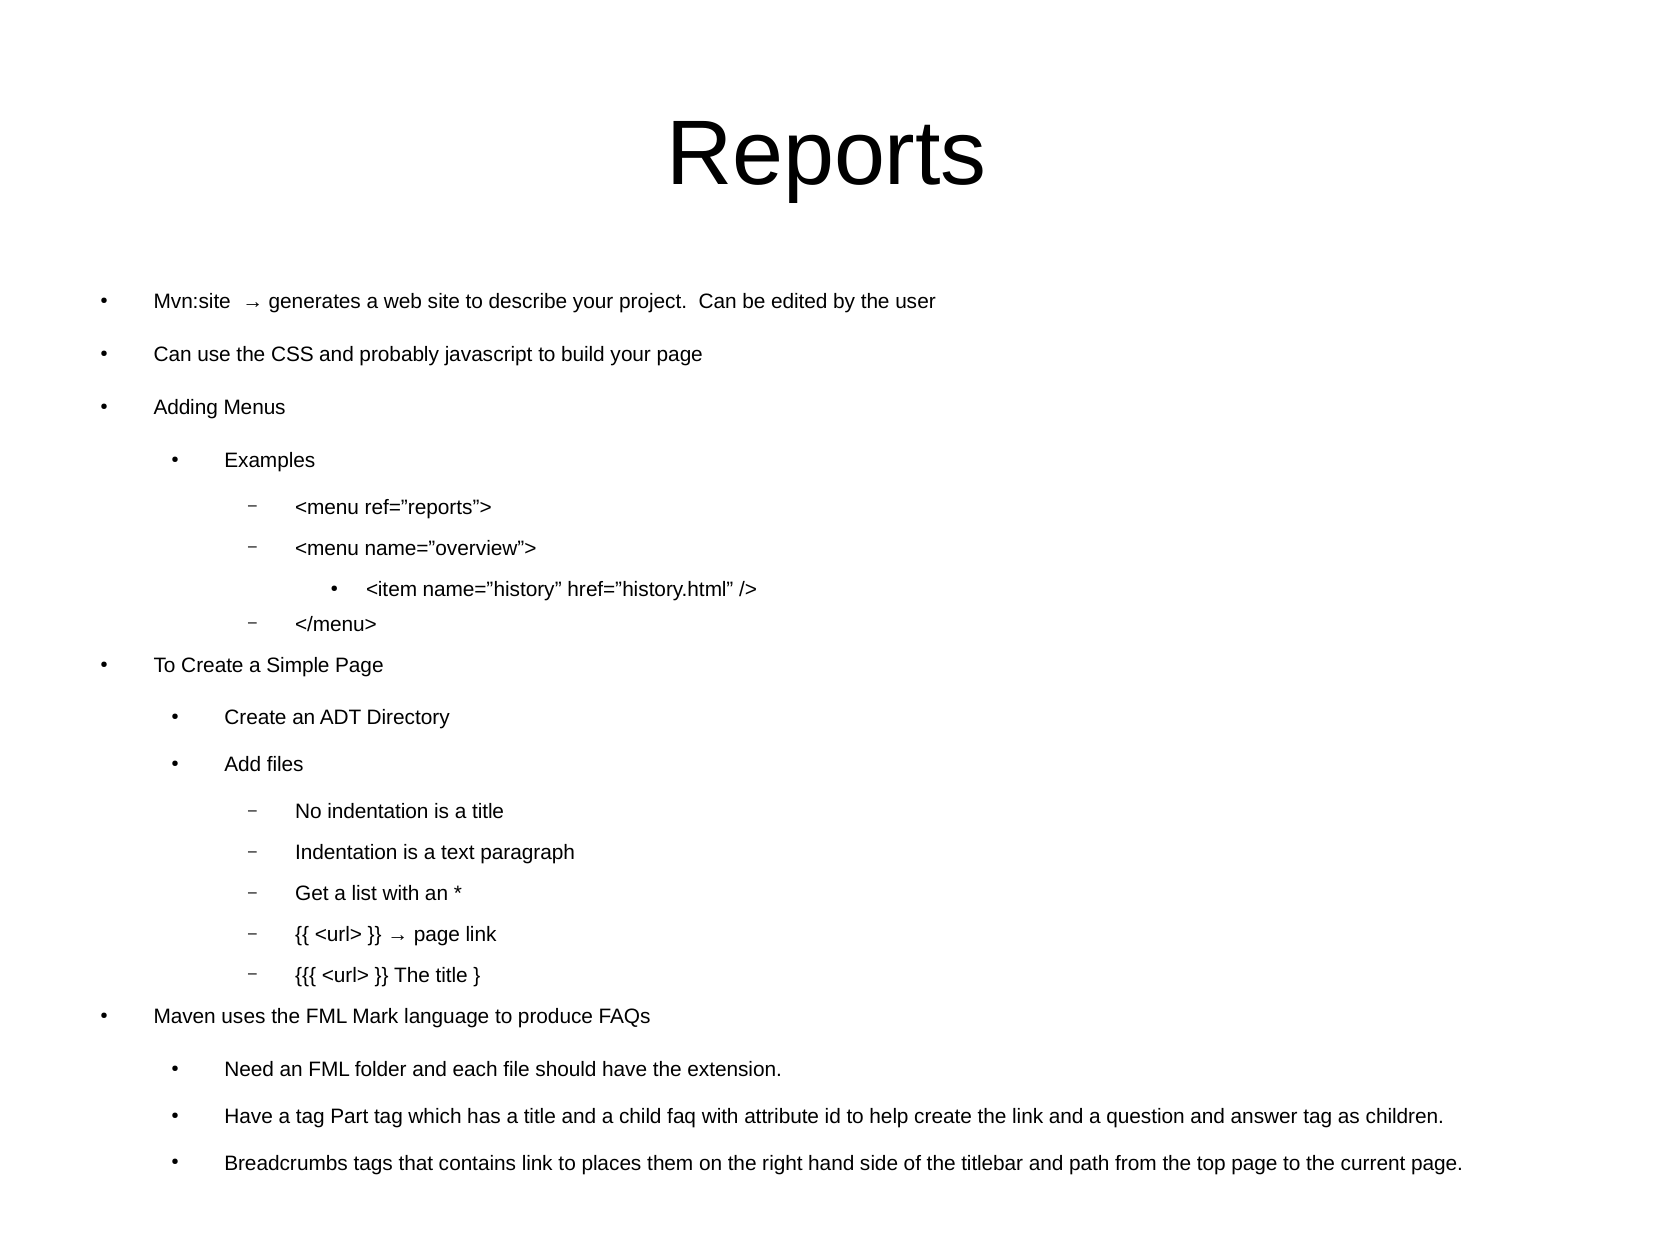

# Reports
Mvn:site → generates a web site to describe your project. Can be edited by the user
Can use the CSS and probably javascript to build your page
Adding Menus
Examples
<menu ref=”reports”>
<menu name=”overview”>
<item name=”history” href=”history.html” />
</menu>
To Create a Simple Page
Create an ADT Directory
Add files
No indentation is a title
Indentation is a text paragraph
Get a list with an *
{{ <url> }} → page link
{{{ <url> }} The title }
Maven uses the FML Mark language to produce FAQs
Need an FML folder and each file should have the extension.
Have a tag Part tag which has a title and a child faq with attribute id to help create the link and a question and answer tag as children.
Breadcrumbs tags that contains link to places them on the right hand side of the titlebar and path from the top page to the current page.